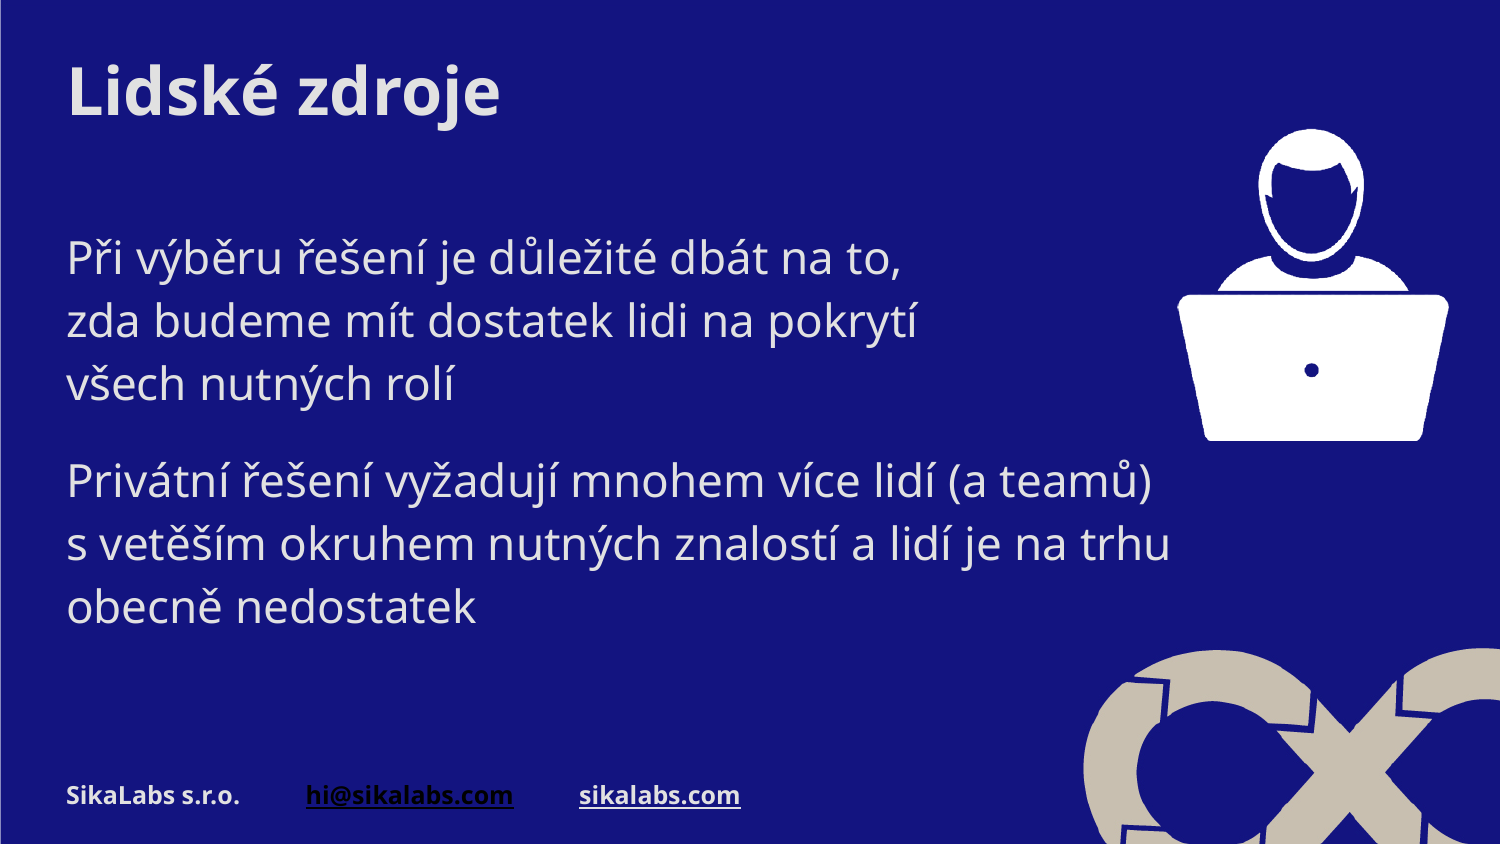

# Lidské zdroje
Při výběru řešení je důležité dbát na to,
zda budeme mít dostatek lidi na pokrytí
všech nutných rolí
Privátní řešení vyžadují mnohem více lidí (a teamů)
s vetěším okruhem nutných znalostí a lidí je na trhu
obecně nedostatek